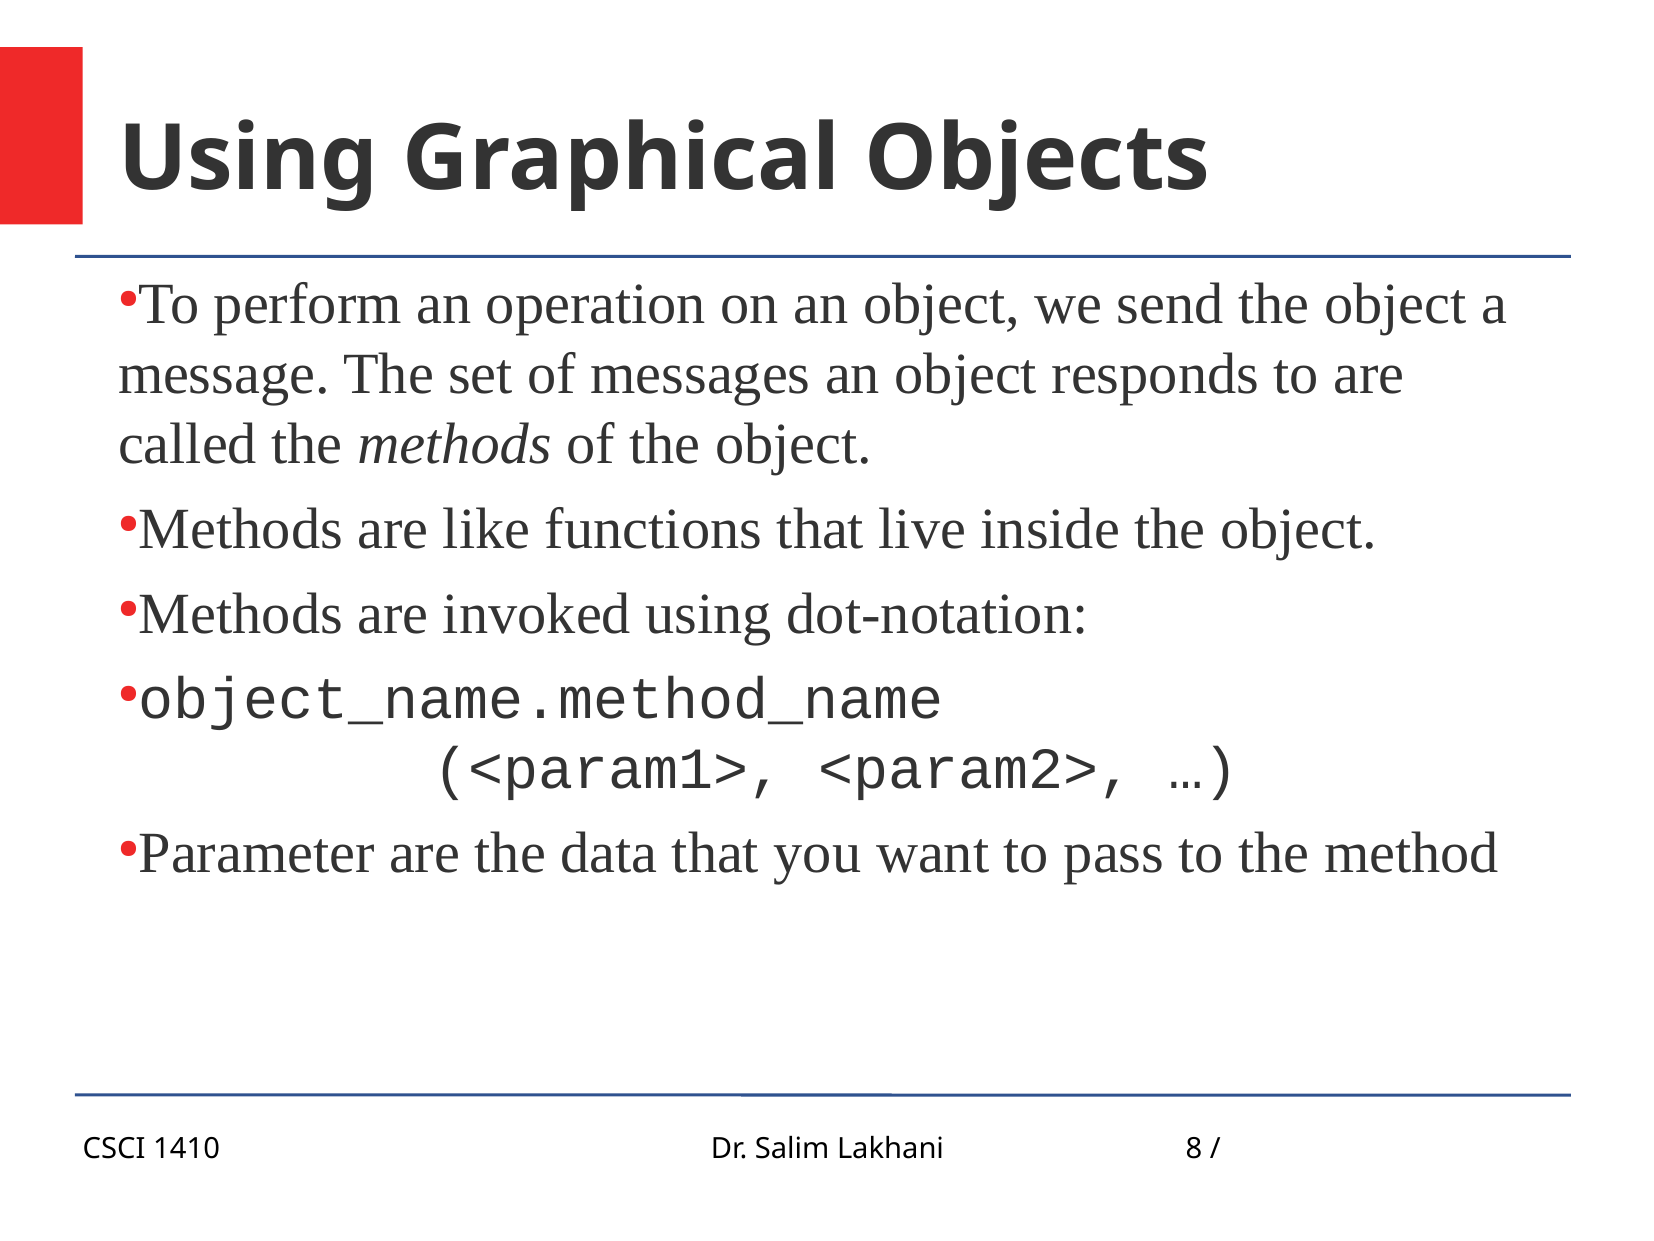

# Using Graphical Objects
To perform an operation on an object, we send the object a message. The set of messages an object responds to are called the methods of the object.
Methods are like functions that live inside the object.
Methods are invoked using dot-notation:
object_name.method_name
 (<param1>, <param2>, …)
Parameter are the data that you want to pass to the method
CSCI 1410
Dr. Salim Lakhani